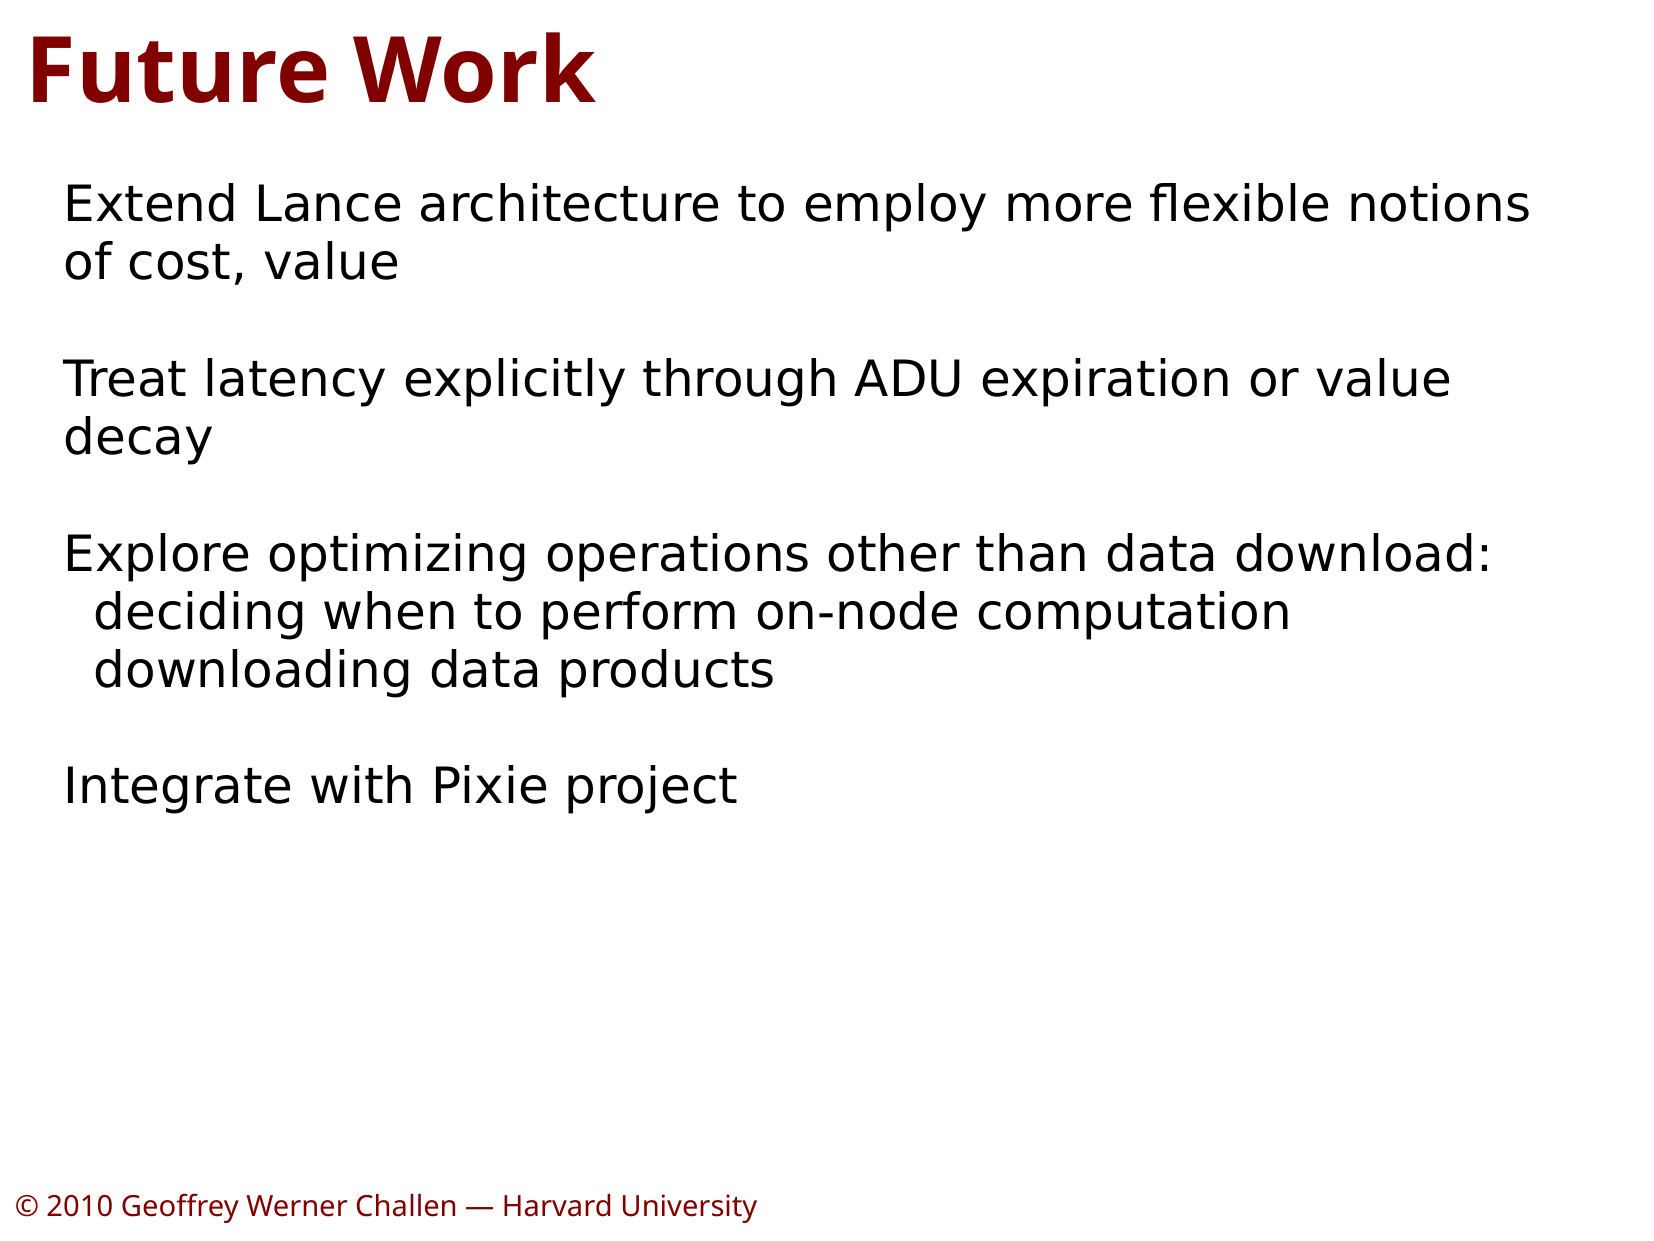

# Future Work
Extend Lance architecture to employ more flexible notions of cost, value
Treat latency explicitly through ADU expiration or value decay
Explore optimizing operations other than data download:
deciding when to perform on-node computation
downloading data products
Integrate with Pixie project